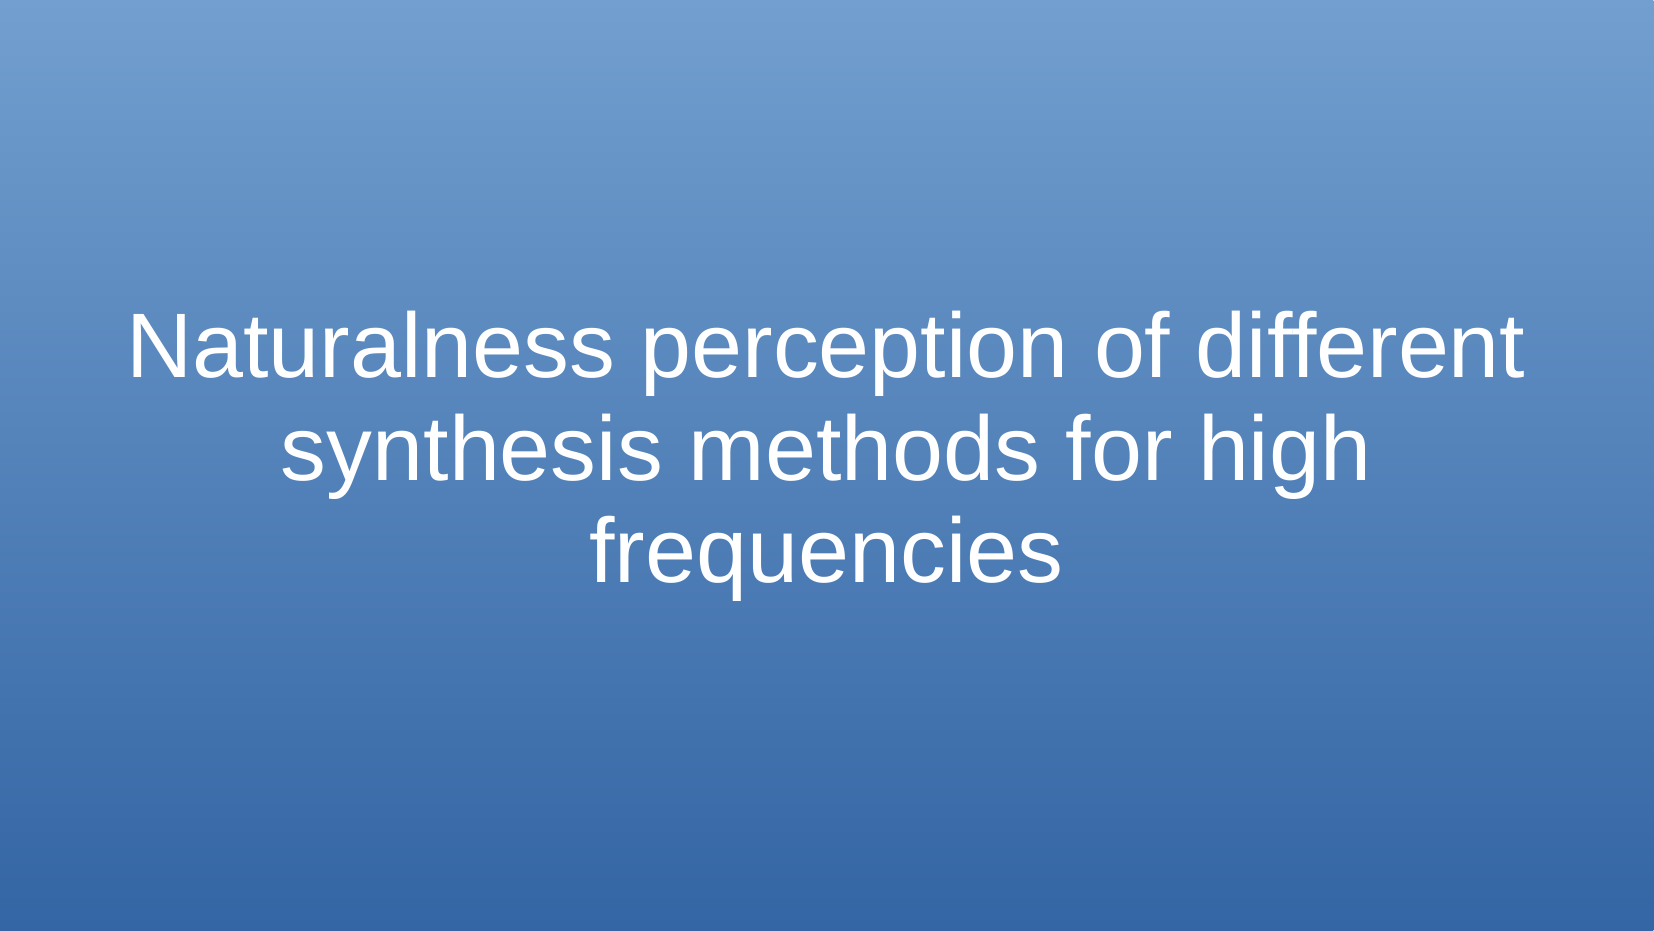

# Naturalness perception of different synthesis methods for high frequencies
01/07/2021